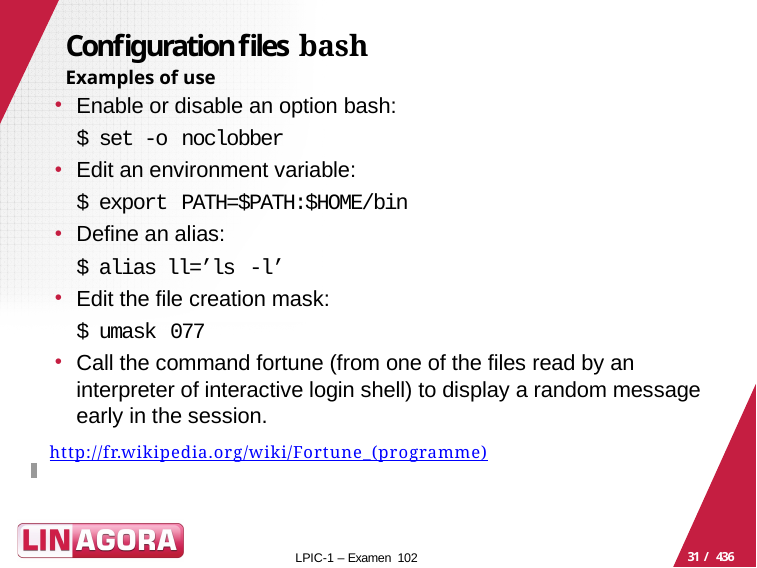

# Configuration files bash
Examples of use
Enable or disable an option bash:
$ set -o noclobber
Edit an environment variable:
$ export PATH=$PATH:$HOME/bin
Define an alias:
$ alias ll=’ls -l’
Edit the file creation mask:
$ umask 077
Call the command fortune (from one of the files read by an interpreter of interactive login shell) to display a random message early in the session.
http://fr.wikipedia.org/wiki/Fortune_(programme)
LPIC-1 – Examen 102